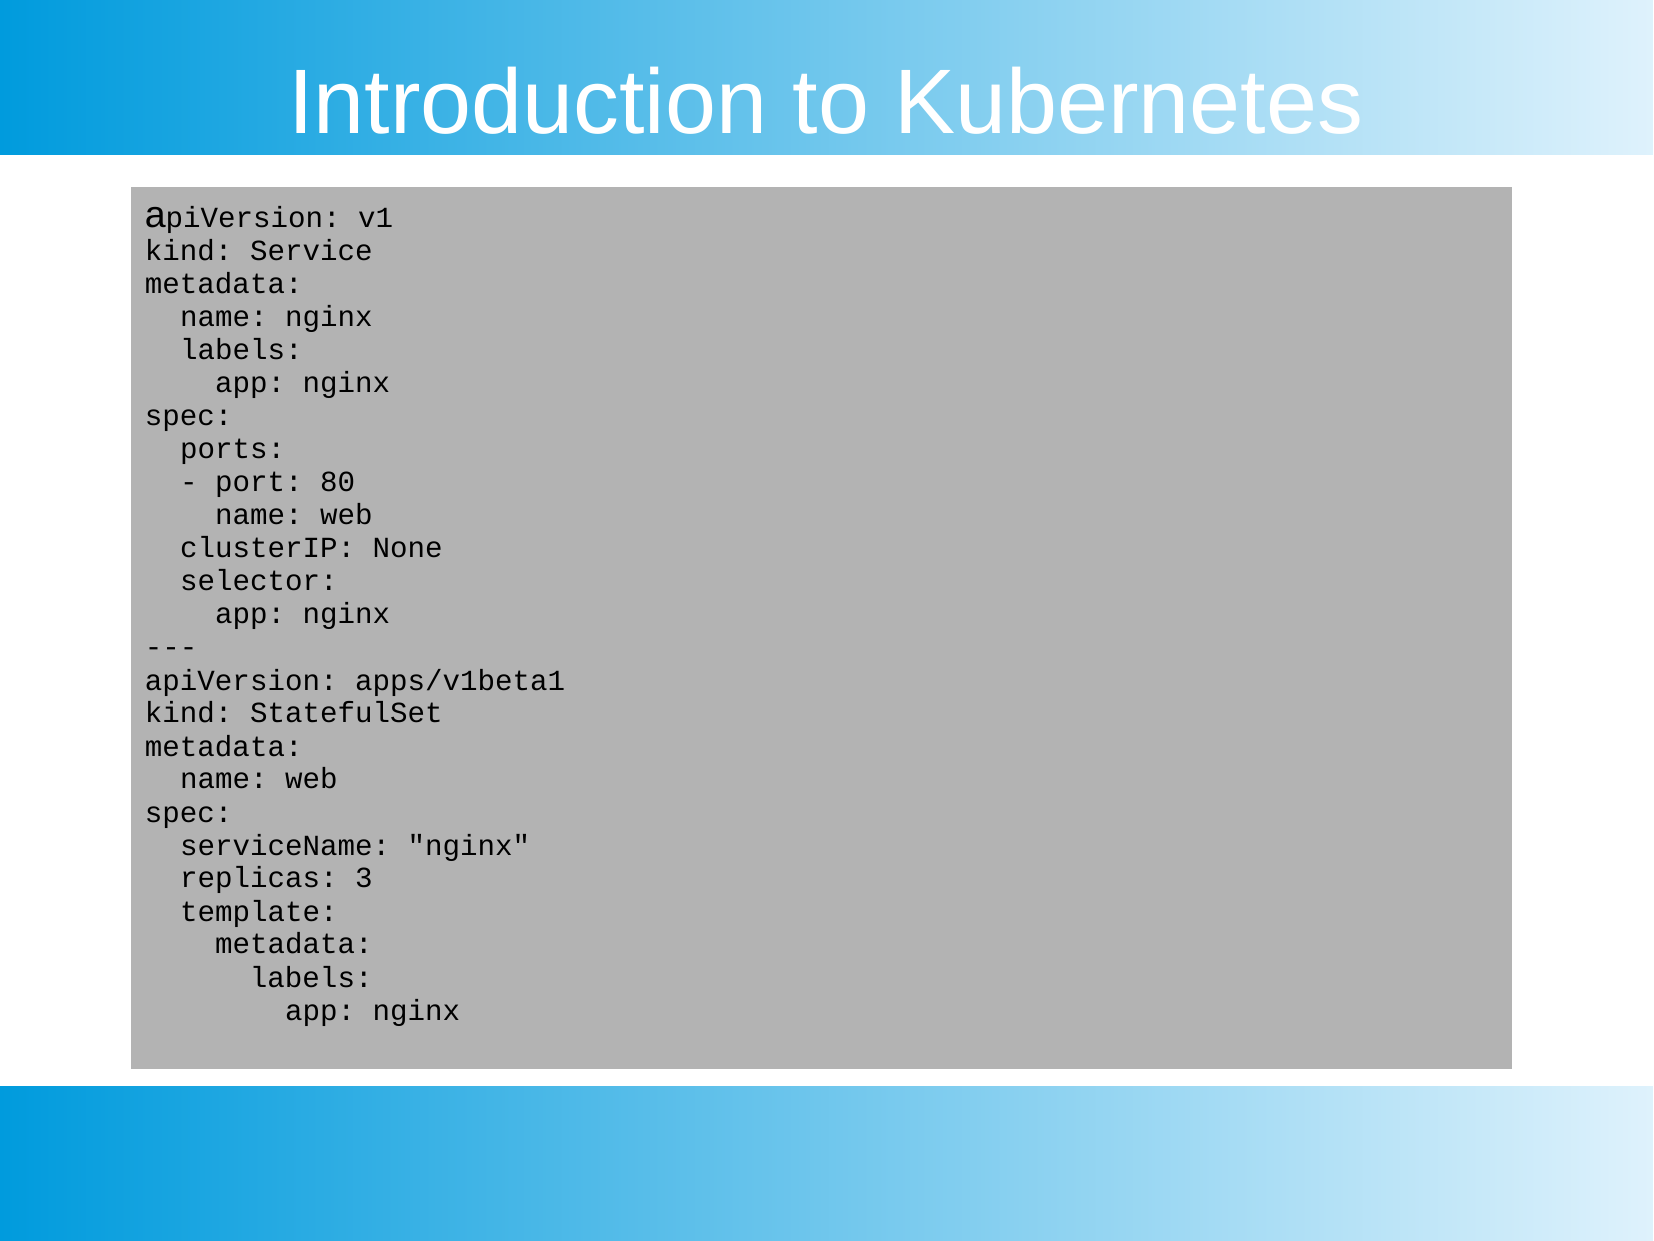

# Introduction to Kubernetes
| apiVersion: v1 kind: Service metadata: name: nginx labels: app: nginx spec: ports: - port: 80 name: web clusterIP: None selector: app: nginx --- apiVersion: apps/v1beta1 kind: StatefulSet metadata: name: web spec: serviceName: "nginx" replicas: 3 template: metadata: labels: app: nginx |
| --- |